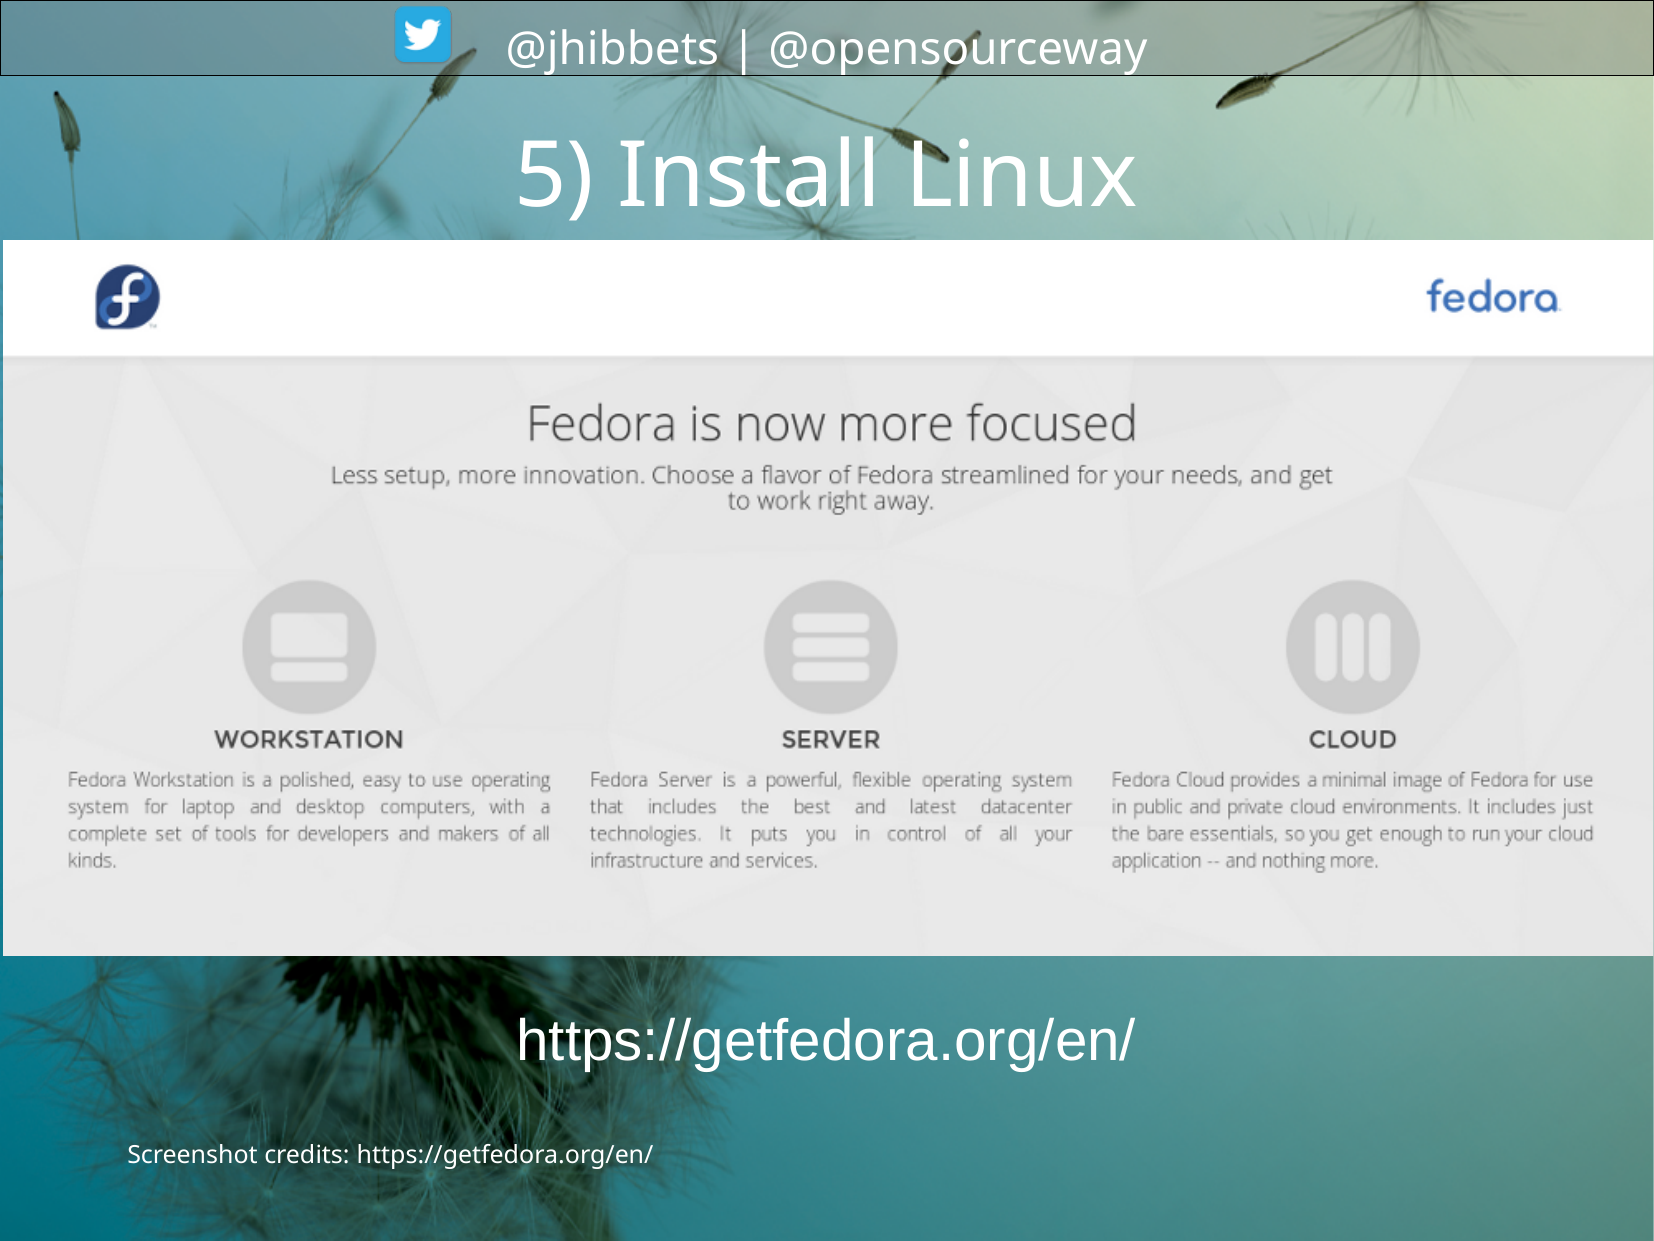

# 5) Install Linux
https://getfedora.org/en/
Screenshot credits: https://getfedora.org/en/